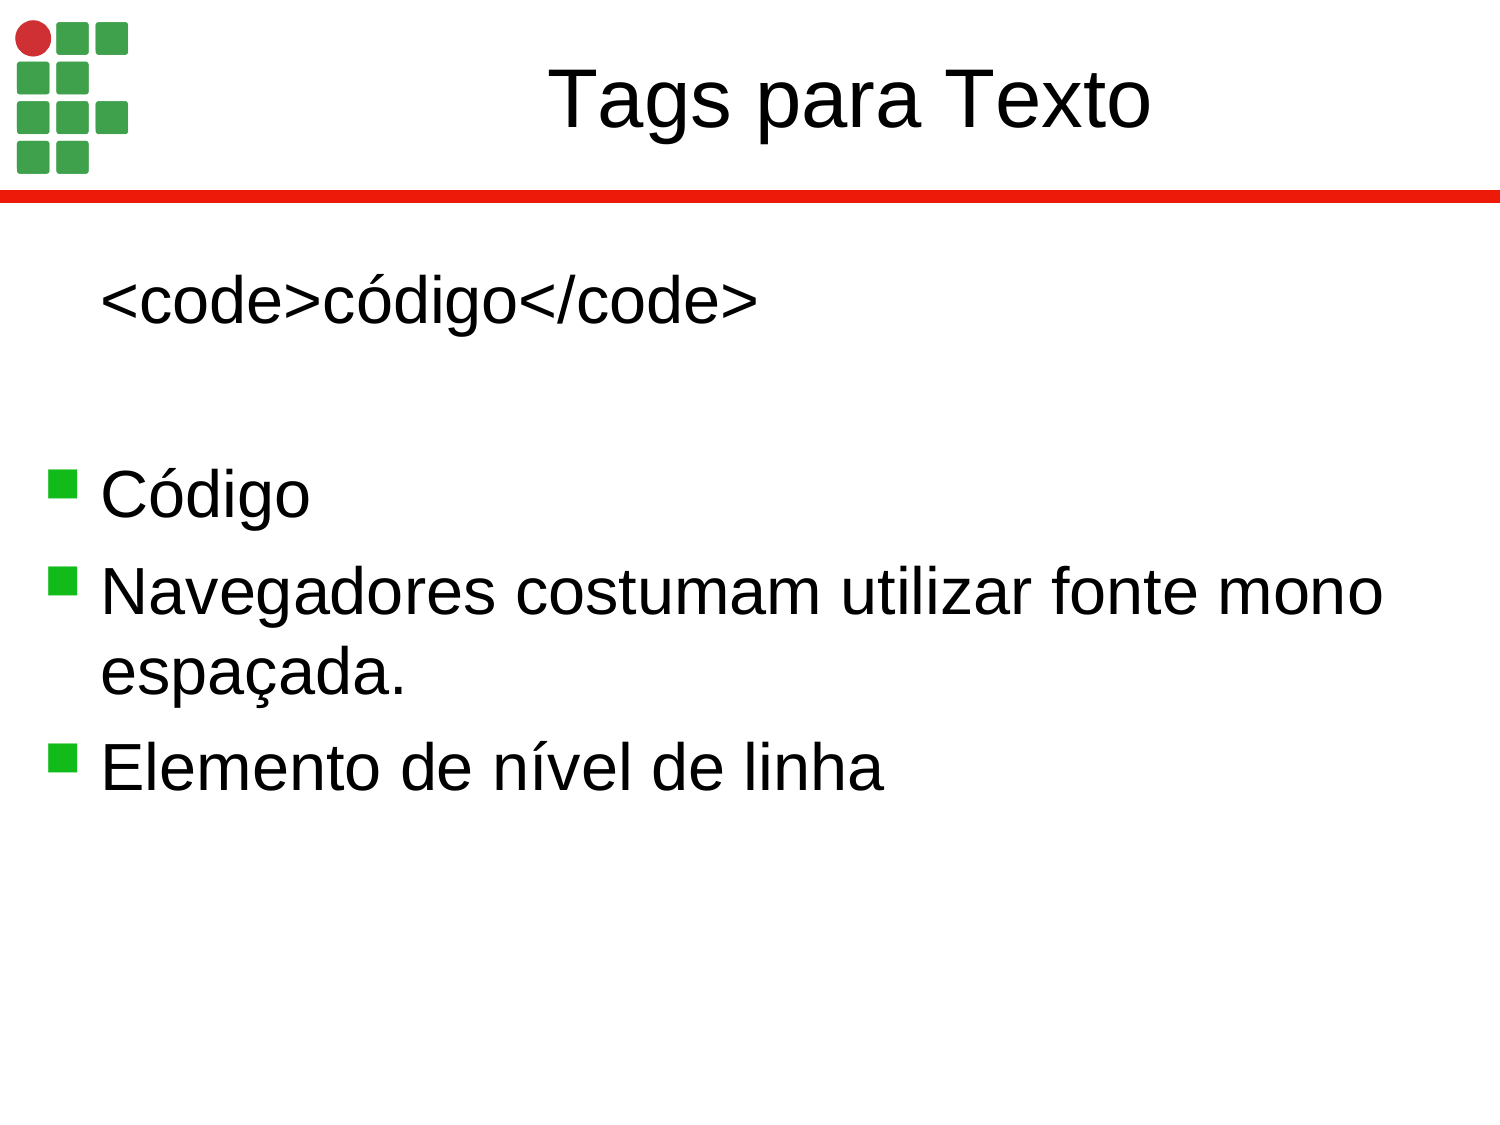

# Tags para Texto
<code>código</code>
Código
Navegadores costumam utilizar fonte mono espaçada.
Elemento de nível de linha